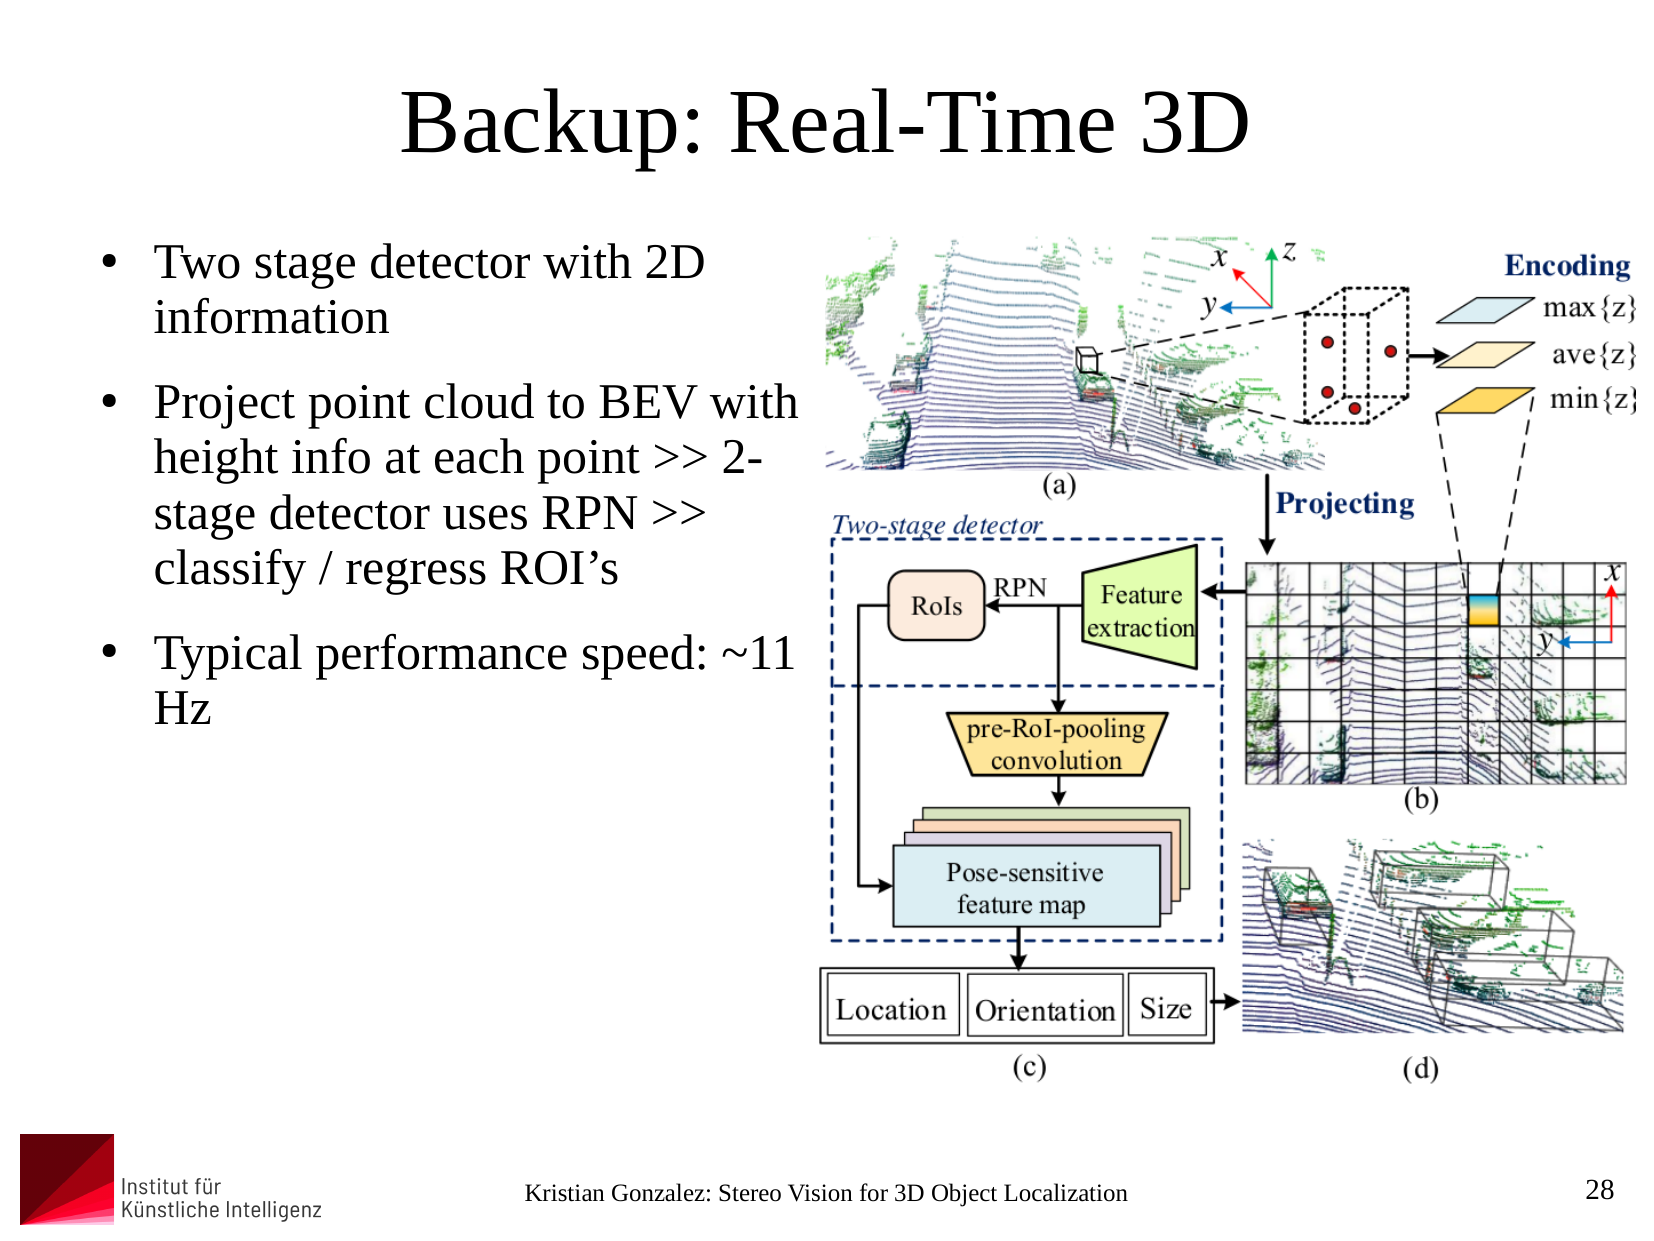

# Backup: Real-Time 3D
Two stage detector with 2D information
Project point cloud to BEV with height info at each point >> 2-stage detector uses RPN >> classify / regress ROI’s
Typical performance speed: ~11 Hz
28
Kristian Gonzalez: Stereo Vision for 3D Object Localization